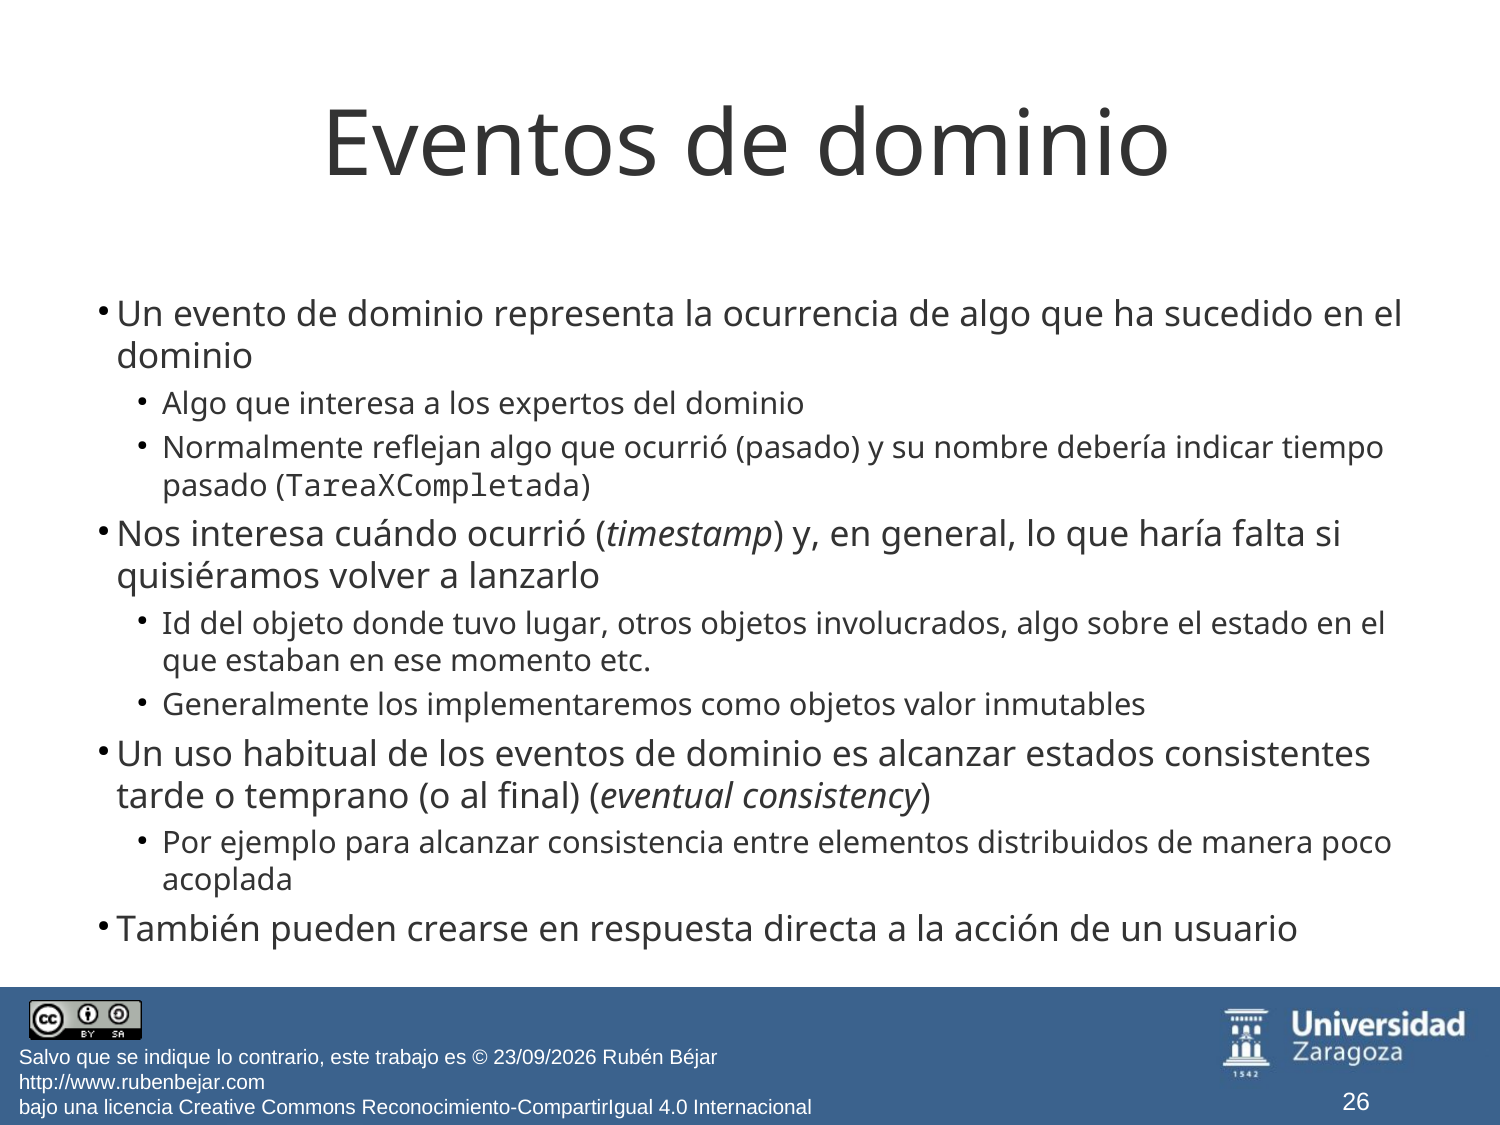

# Eventos de dominio
Un evento de dominio representa la ocurrencia de algo que ha sucedido en el dominio
Algo que interesa a los expertos del dominio
Normalmente reflejan algo que ocurrió (pasado) y su nombre debería indicar tiempo pasado (TareaXCompletada)
Nos interesa cuándo ocurrió (timestamp) y, en general, lo que haría falta si quisiéramos volver a lanzarlo
Id del objeto donde tuvo lugar, otros objetos involucrados, algo sobre el estado en el que estaban en ese momento etc.
Generalmente los implementaremos como objetos valor inmutables
Un uso habitual de los eventos de dominio es alcanzar estados consistentes tarde o temprano (o al final) (eventual consistency)
Por ejemplo para alcanzar consistencia entre elementos distribuidos de manera poco acoplada
También pueden crearse en respuesta directa a la acción de un usuario